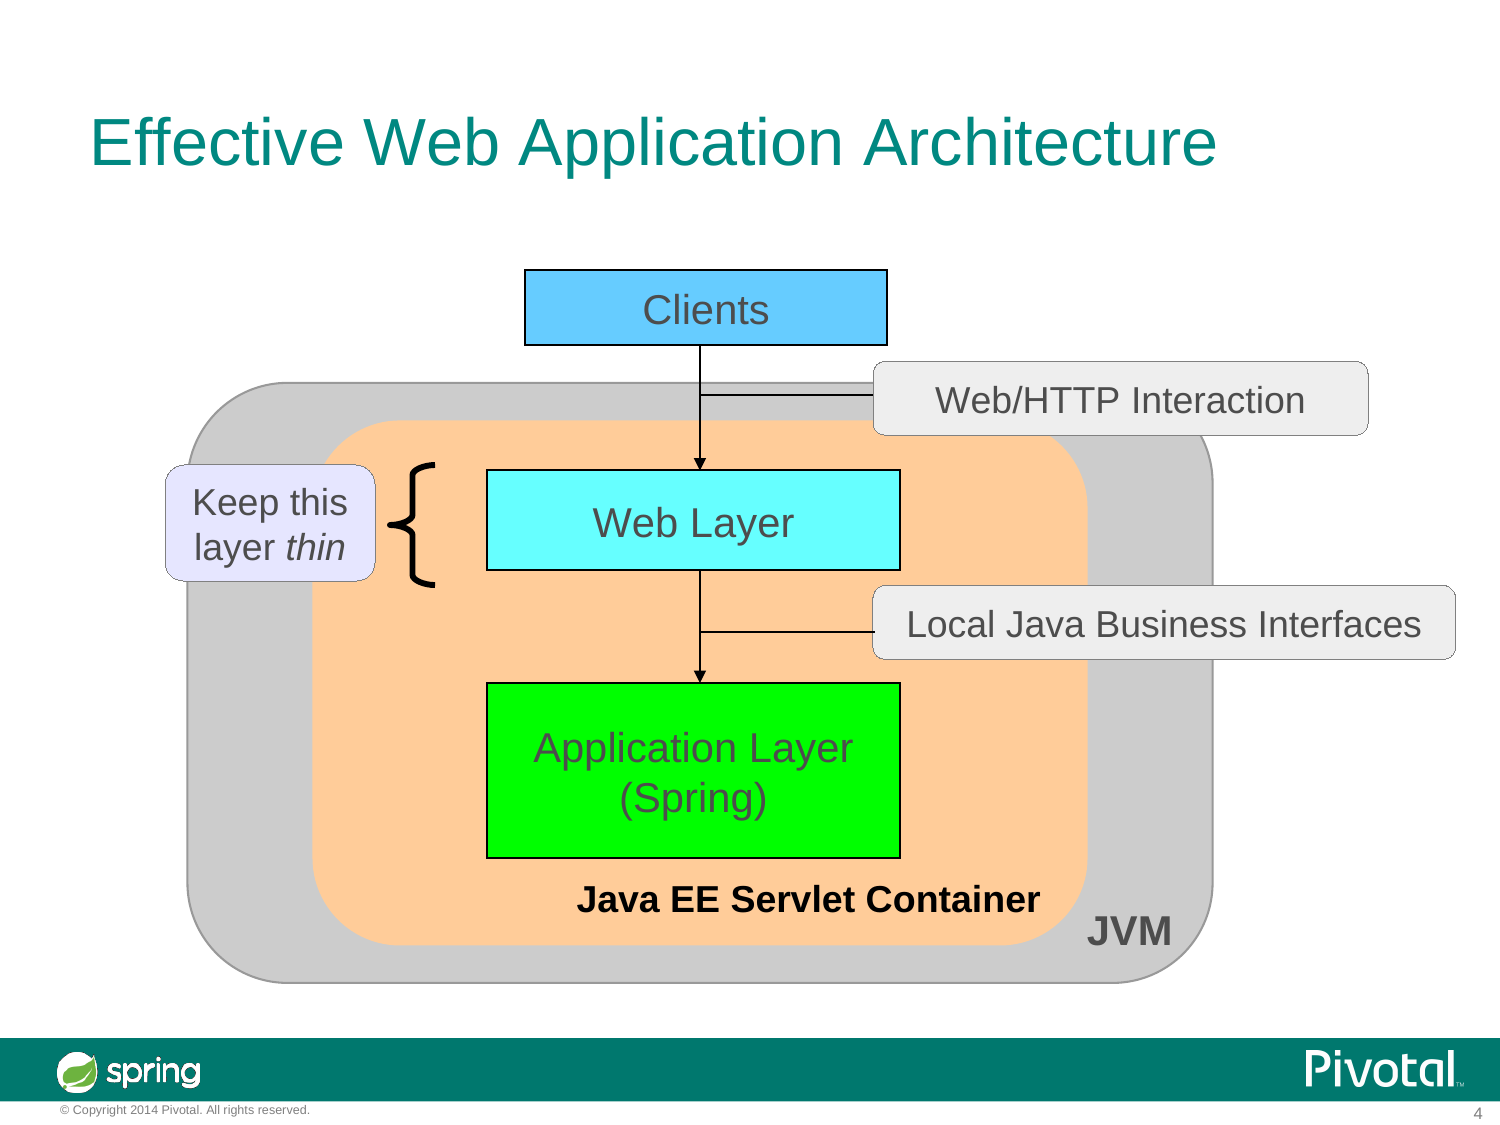

# Effective Web Application Architecture
Clients
Web/HTTP Interaction
JVM
Java EE Servlet Container
Keep this layer thin
Web Layer
Local Java Business Interfaces
Application Layer
(Spring)